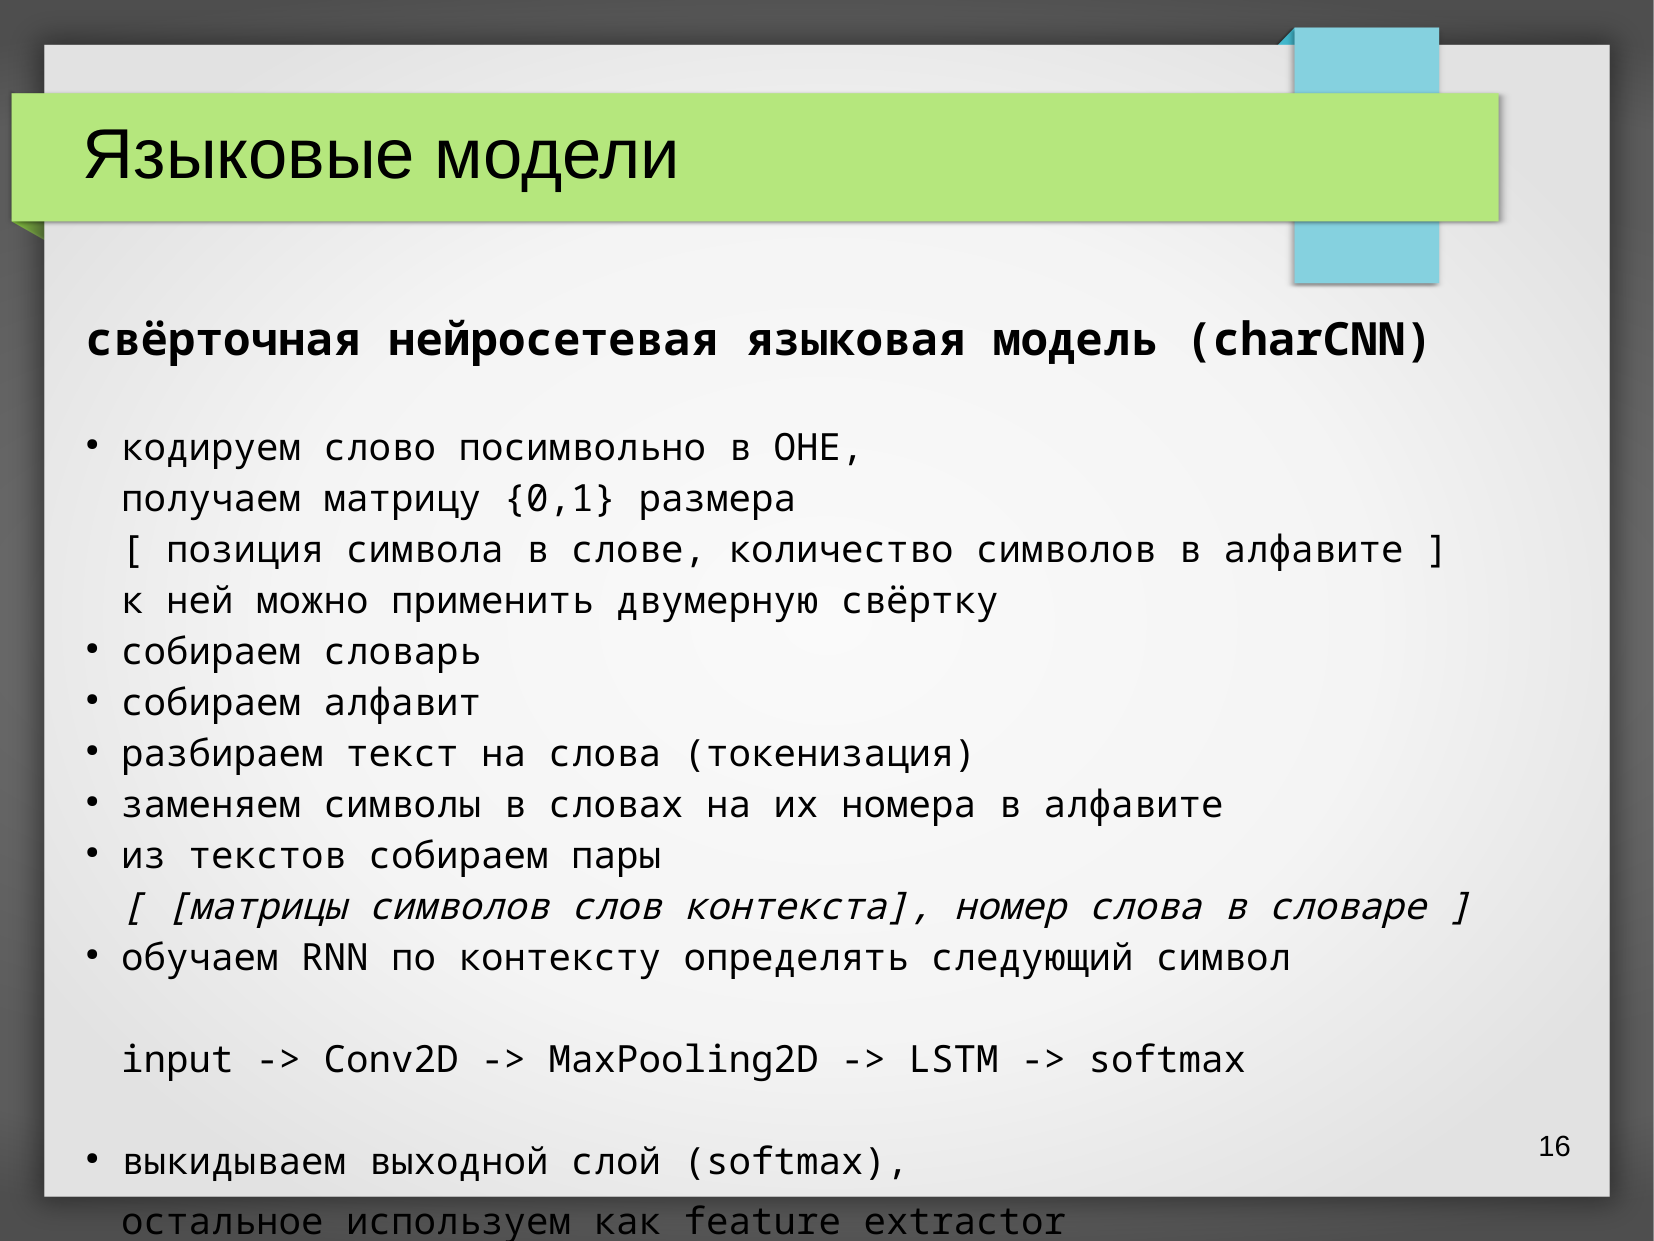

# Языковые модели
свёрточная нейросетевая языковая модель (charCNN)
кодируем слово посимвольно в OHE,
получаем матрицу {0,1} размера
[ позиция символа в слове, количество символов в алфавите ]
к ней можно применить двумерную свёртку
собираем словарь
собираем алфавит
разбираем текст на слова (токенизация)
заменяем символы в словах на их номера в алфавите
из текстов собираем пары
[ [матрицы символов слов контекста], номер слова в словаре ]
обучаем RNN по контексту определять следующий символ
input -> Conv2D -> MaxPooling2D -> LSTM -> softmax
выкидываем выходной слой (softmax),
остальное используем как feature extractor
16